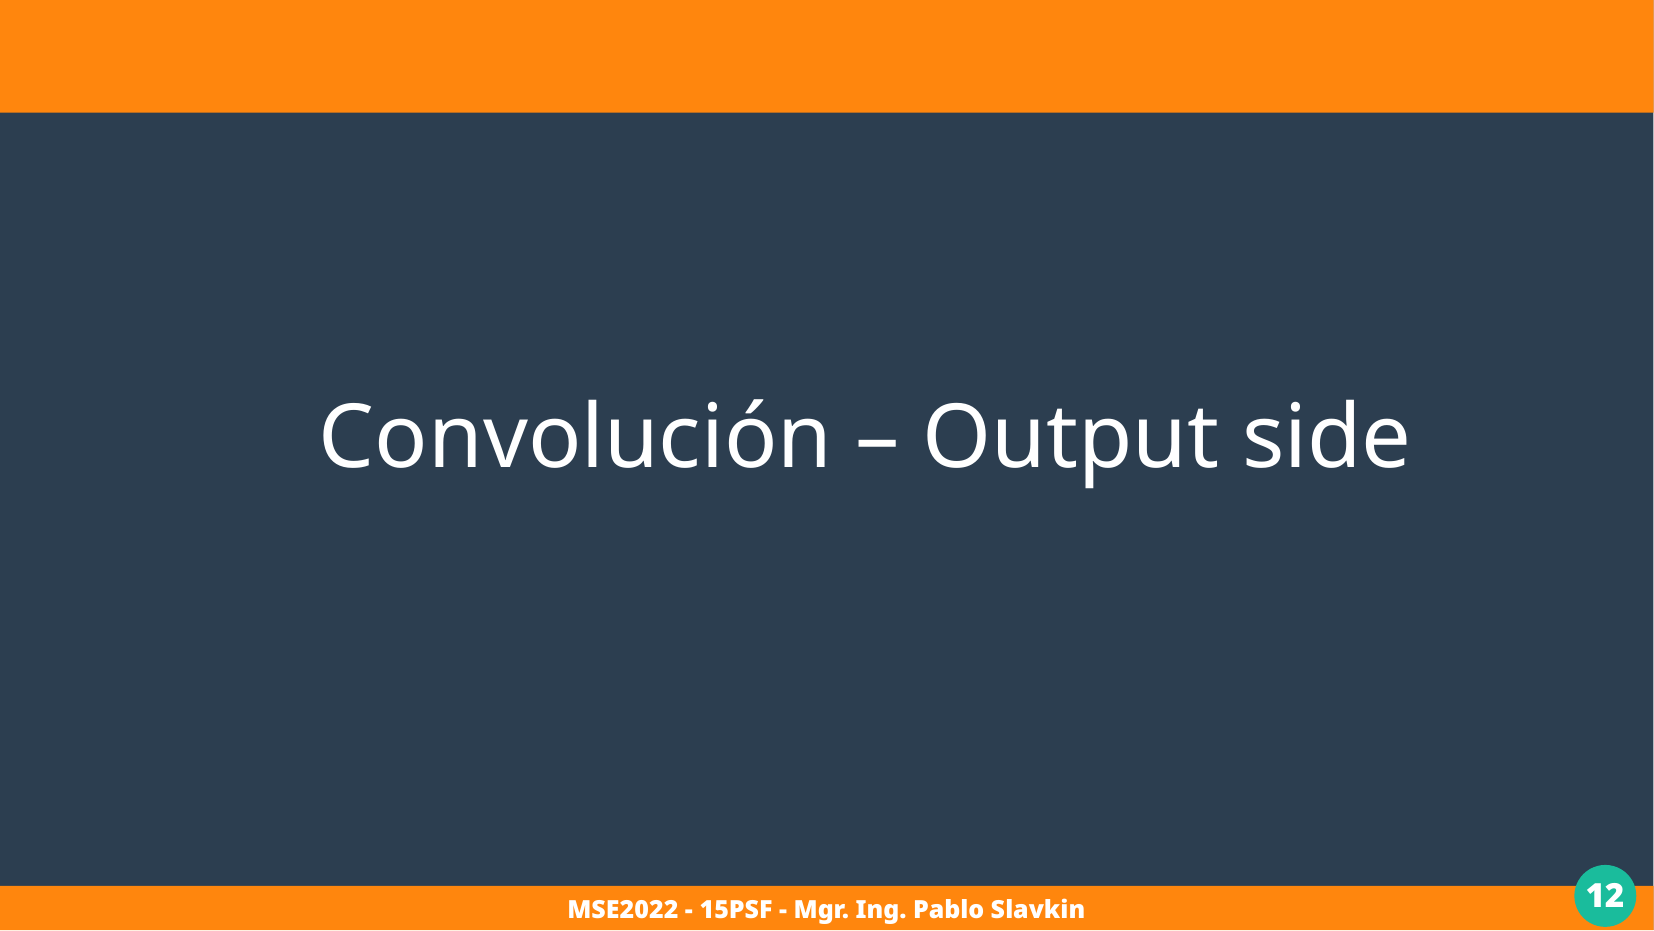

# Convolución – Output side
MSE2022 - 15PSF - Mgr. Ing. Pablo Slavkin